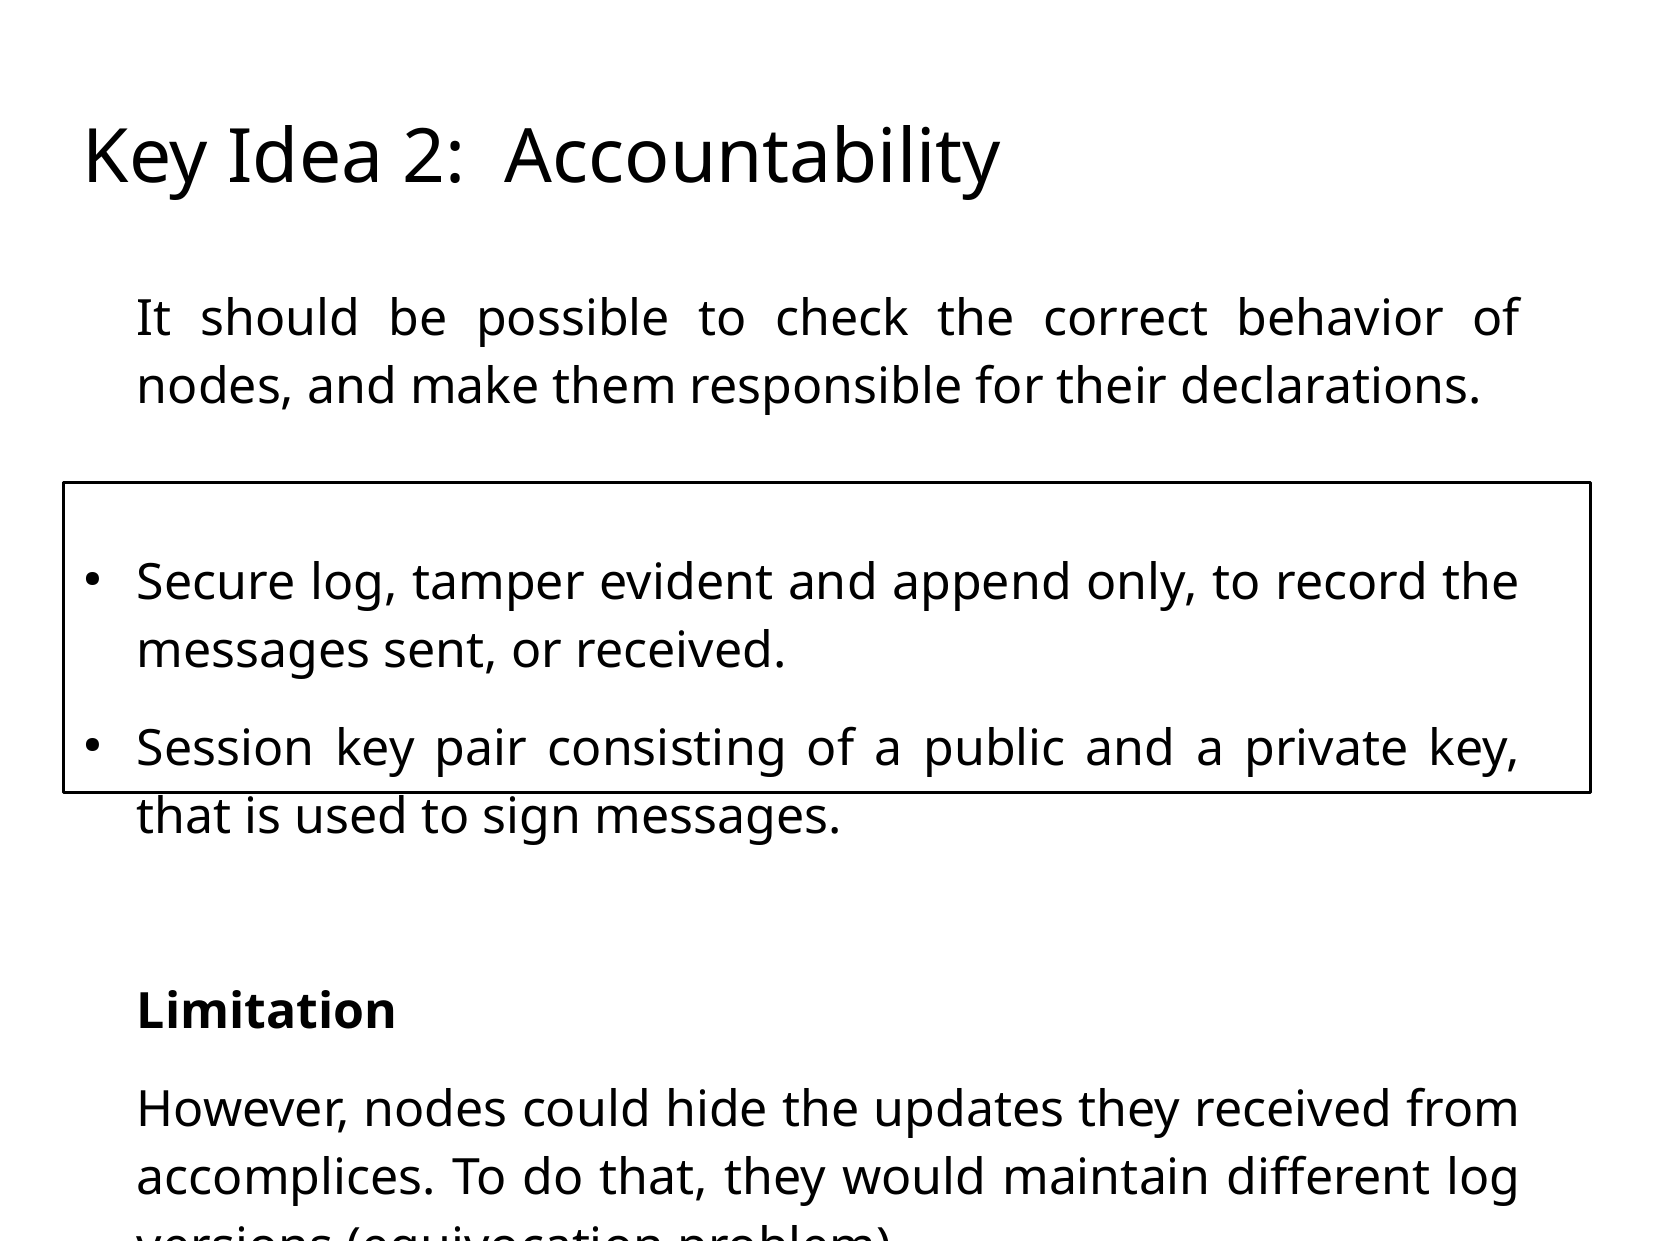

# Key Idea 2: Accountability
It should be possible to check the correct behavior of nodes, and make them responsible for their declarations.
Secure log, tamper evident and append only, to record the messages sent, or received.
Session key pair consisting of a public and a private key, that is used to sign messages.
Limitation
However, nodes could hide the updates they received from accomplices. To do that, they would maintain different log versions (equivocation problem).